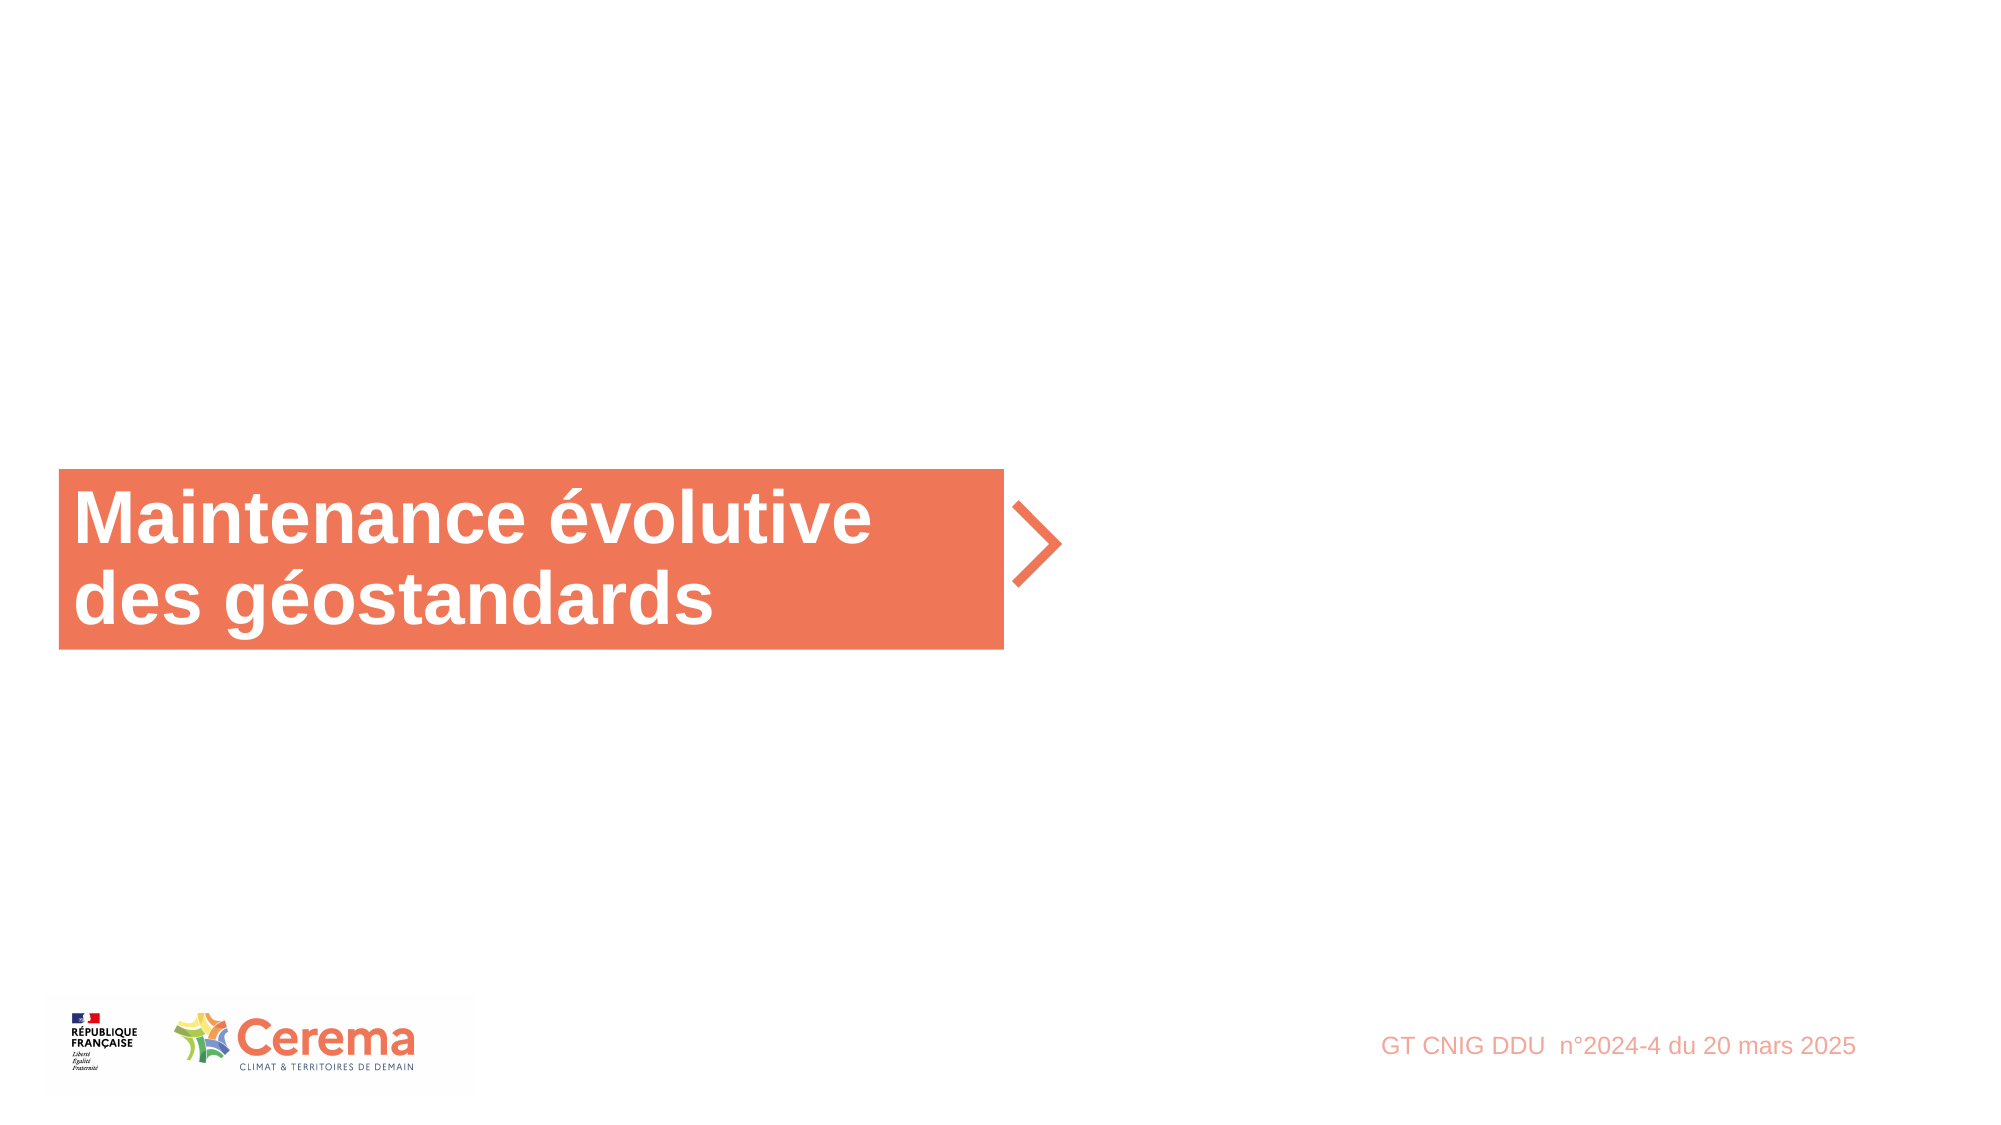

# Maintenance évolutive des géostandards
GT CNIG DDU n°2024-4 du 20 mars 2025